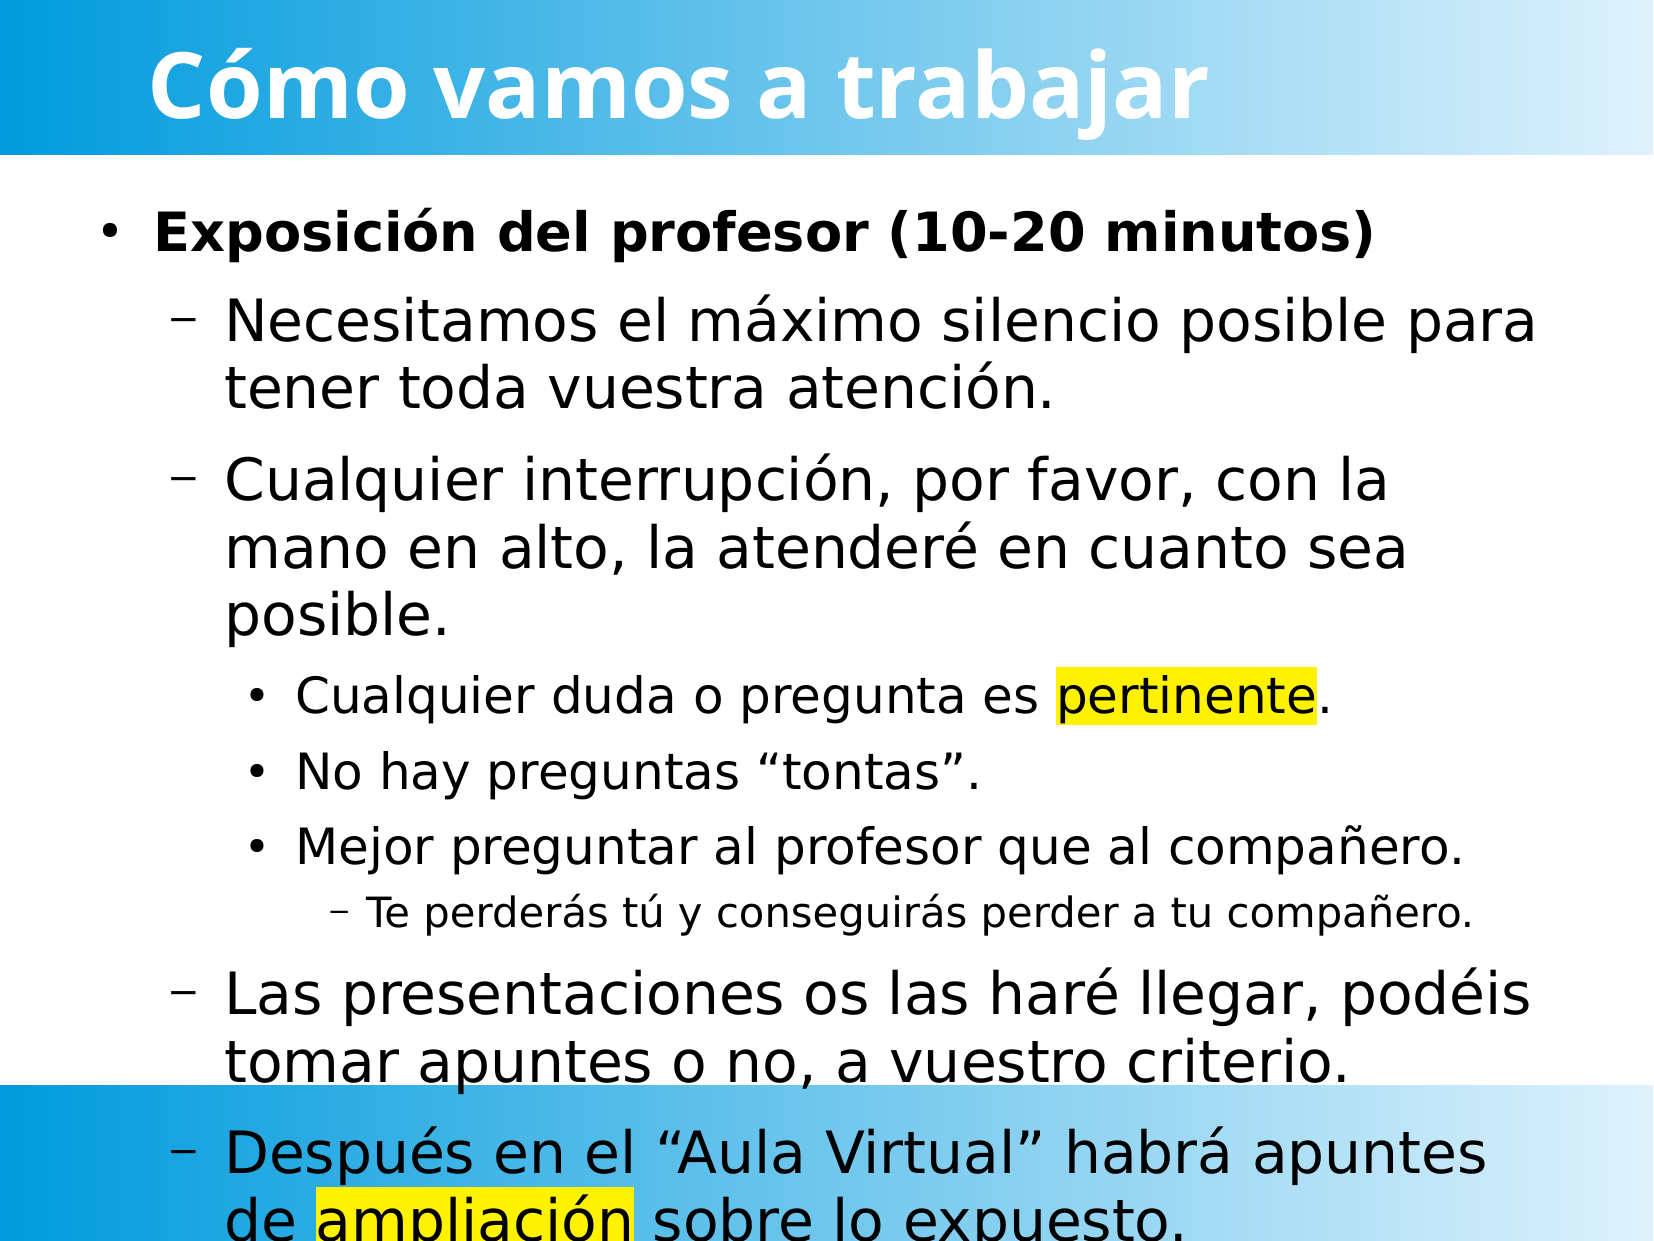

# Cómo vamos a trabajar
Exposición del profesor (10-20 minutos)
Necesitamos el máximo silencio posible para tener toda vuestra atención.
Cualquier interrupción, por favor, con la mano en alto, la atenderé en cuanto sea posible.
Cualquier duda o pregunta es pertinente.
No hay preguntas “tontas”.
Mejor preguntar al profesor que al compañero.
Te perderás tú y conseguirás perder a tu compañero.
Las presentaciones os las haré llegar, podéis tomar apuntes o no, a vuestro criterio.
Después en el “Aula Virtual” habrá apuntes de ampliación sobre lo expuesto.